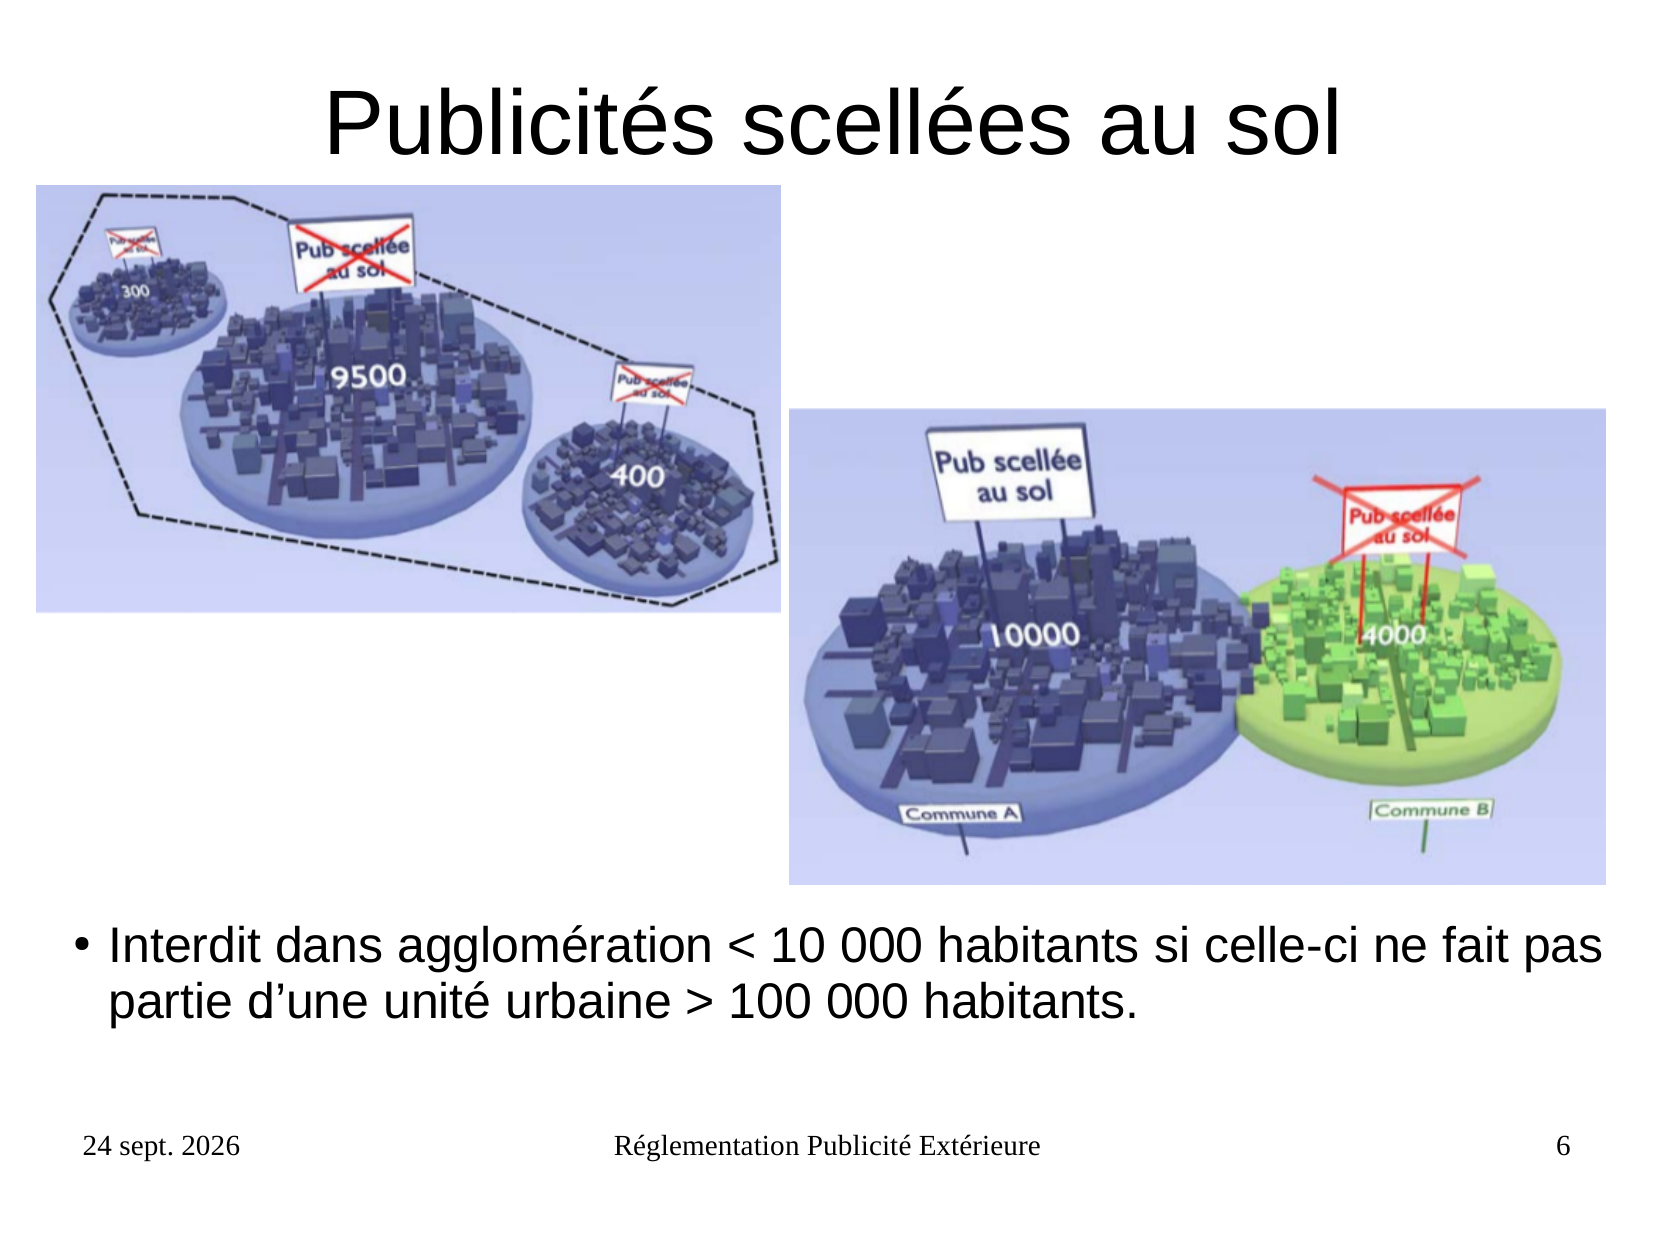

# Publicités scellées au sol
.
Interdit dans agglomération < 10 000 habitants si celle-ci ne fait pas partie d’une unité urbaine > 100 000 habitants.
Réglementation Publicité Extérieure
6